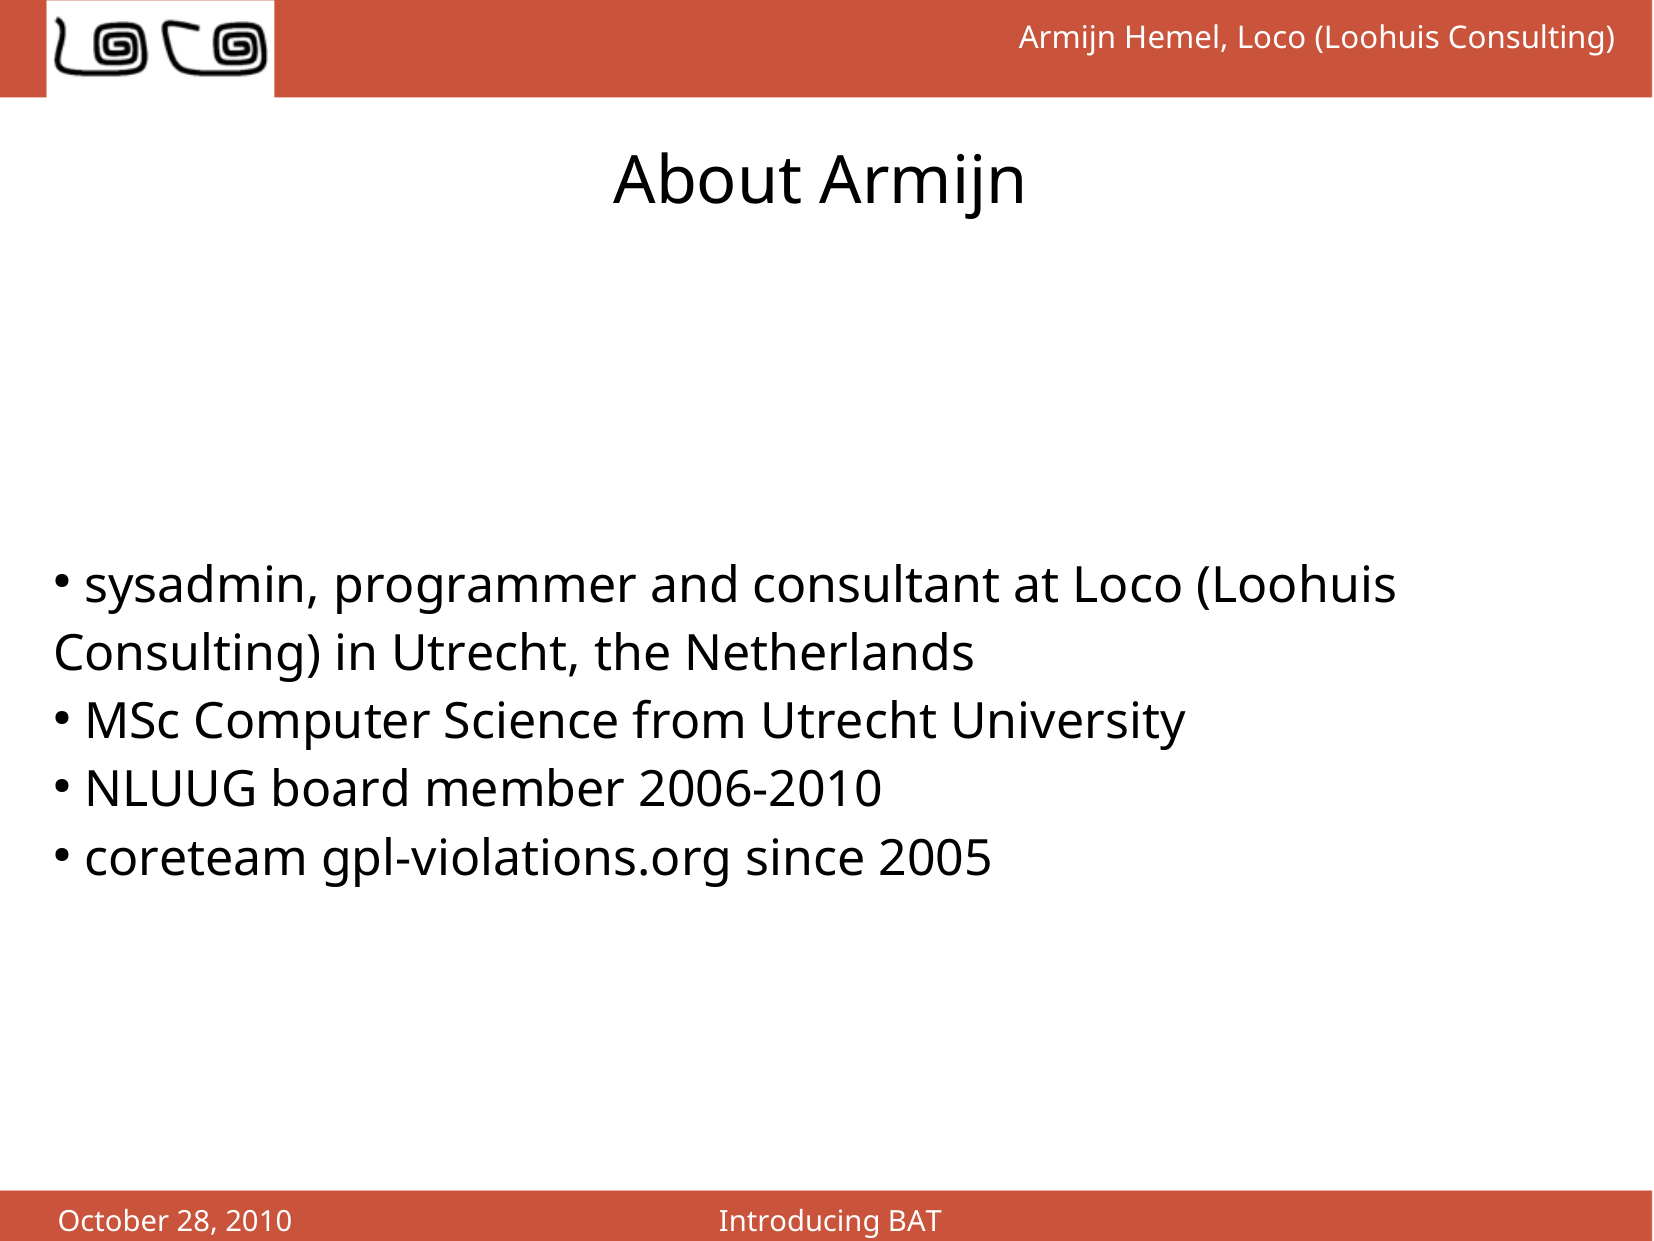

# About Armijn
 sysadmin, programmer and consultant at Loco (Loohuis Consulting) in Utrecht, the Netherlands
 MSc Computer Science from Utrecht University
 NLUUG board member 2006-2010
 coreteam gpl-violations.org since 2005
Comet: practical solution or crutch?